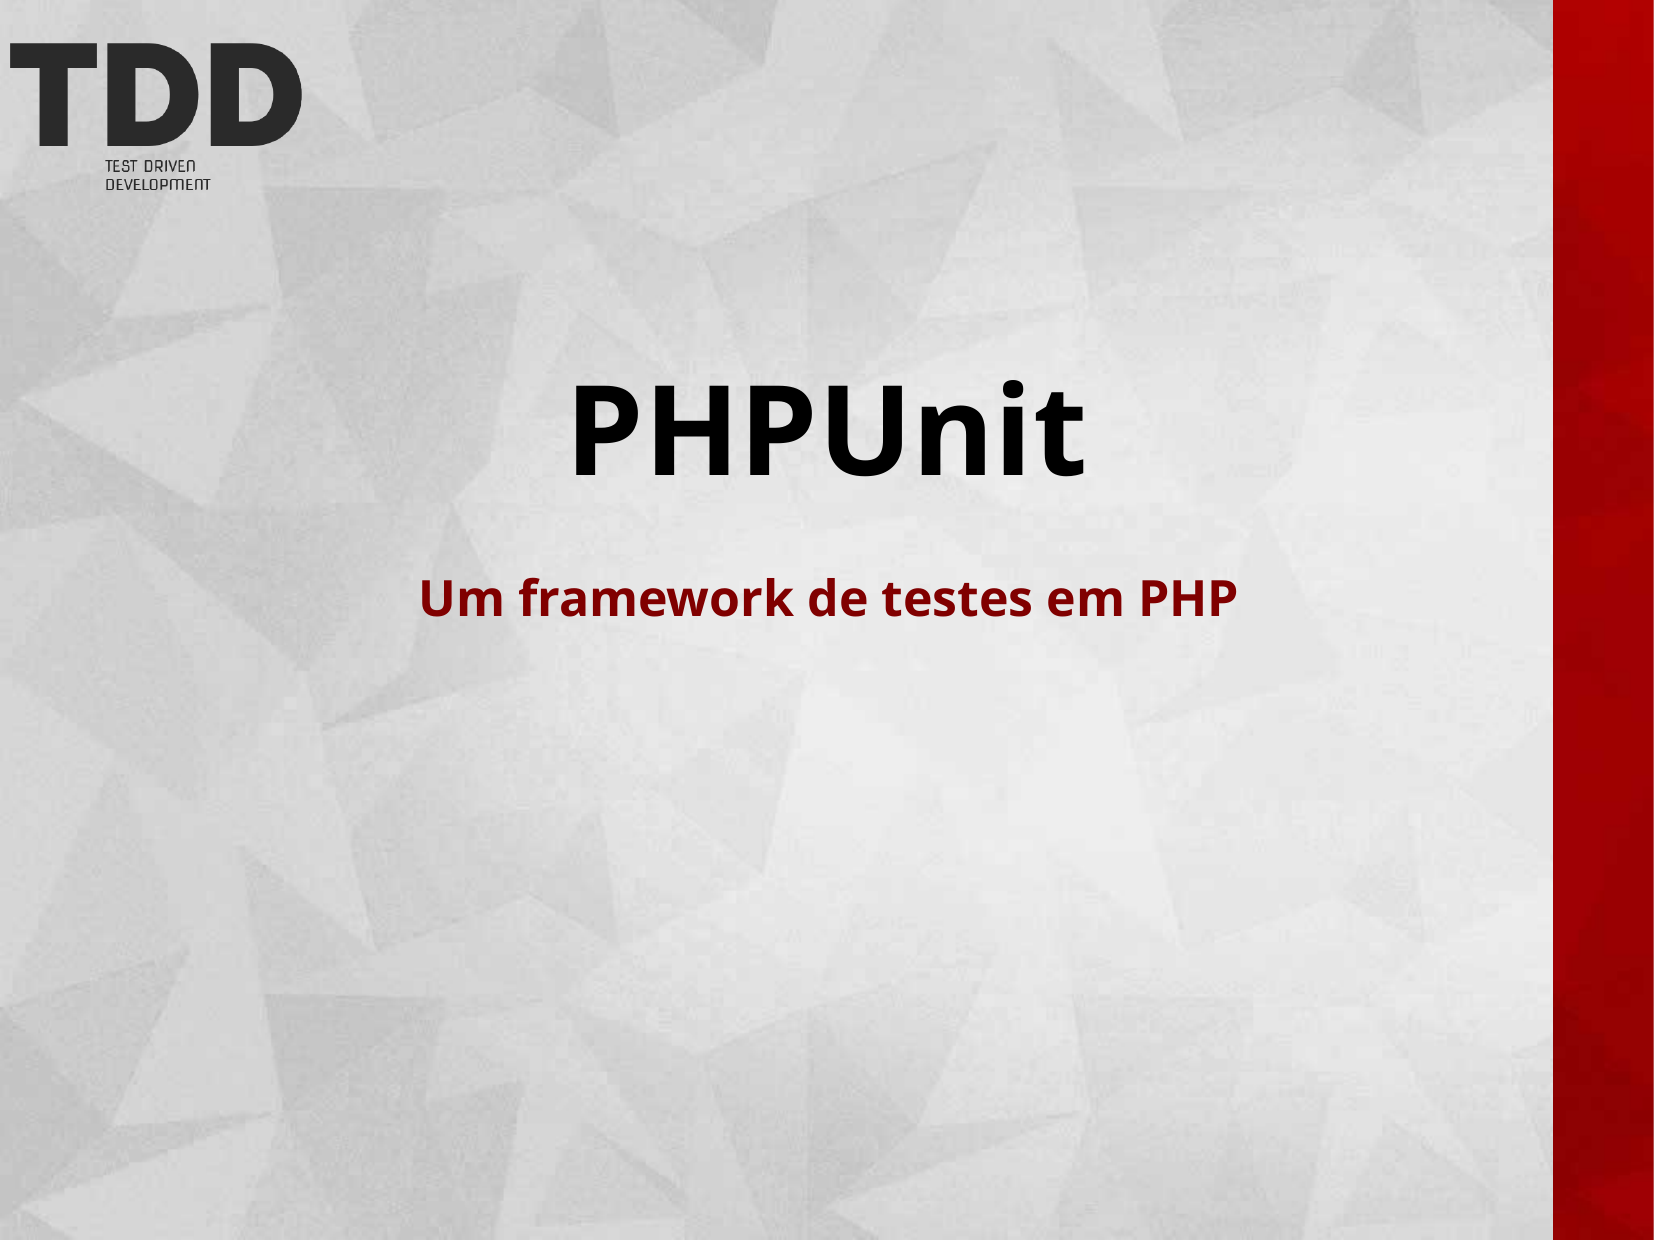

PHPUnit
Um framework de testes em PHP